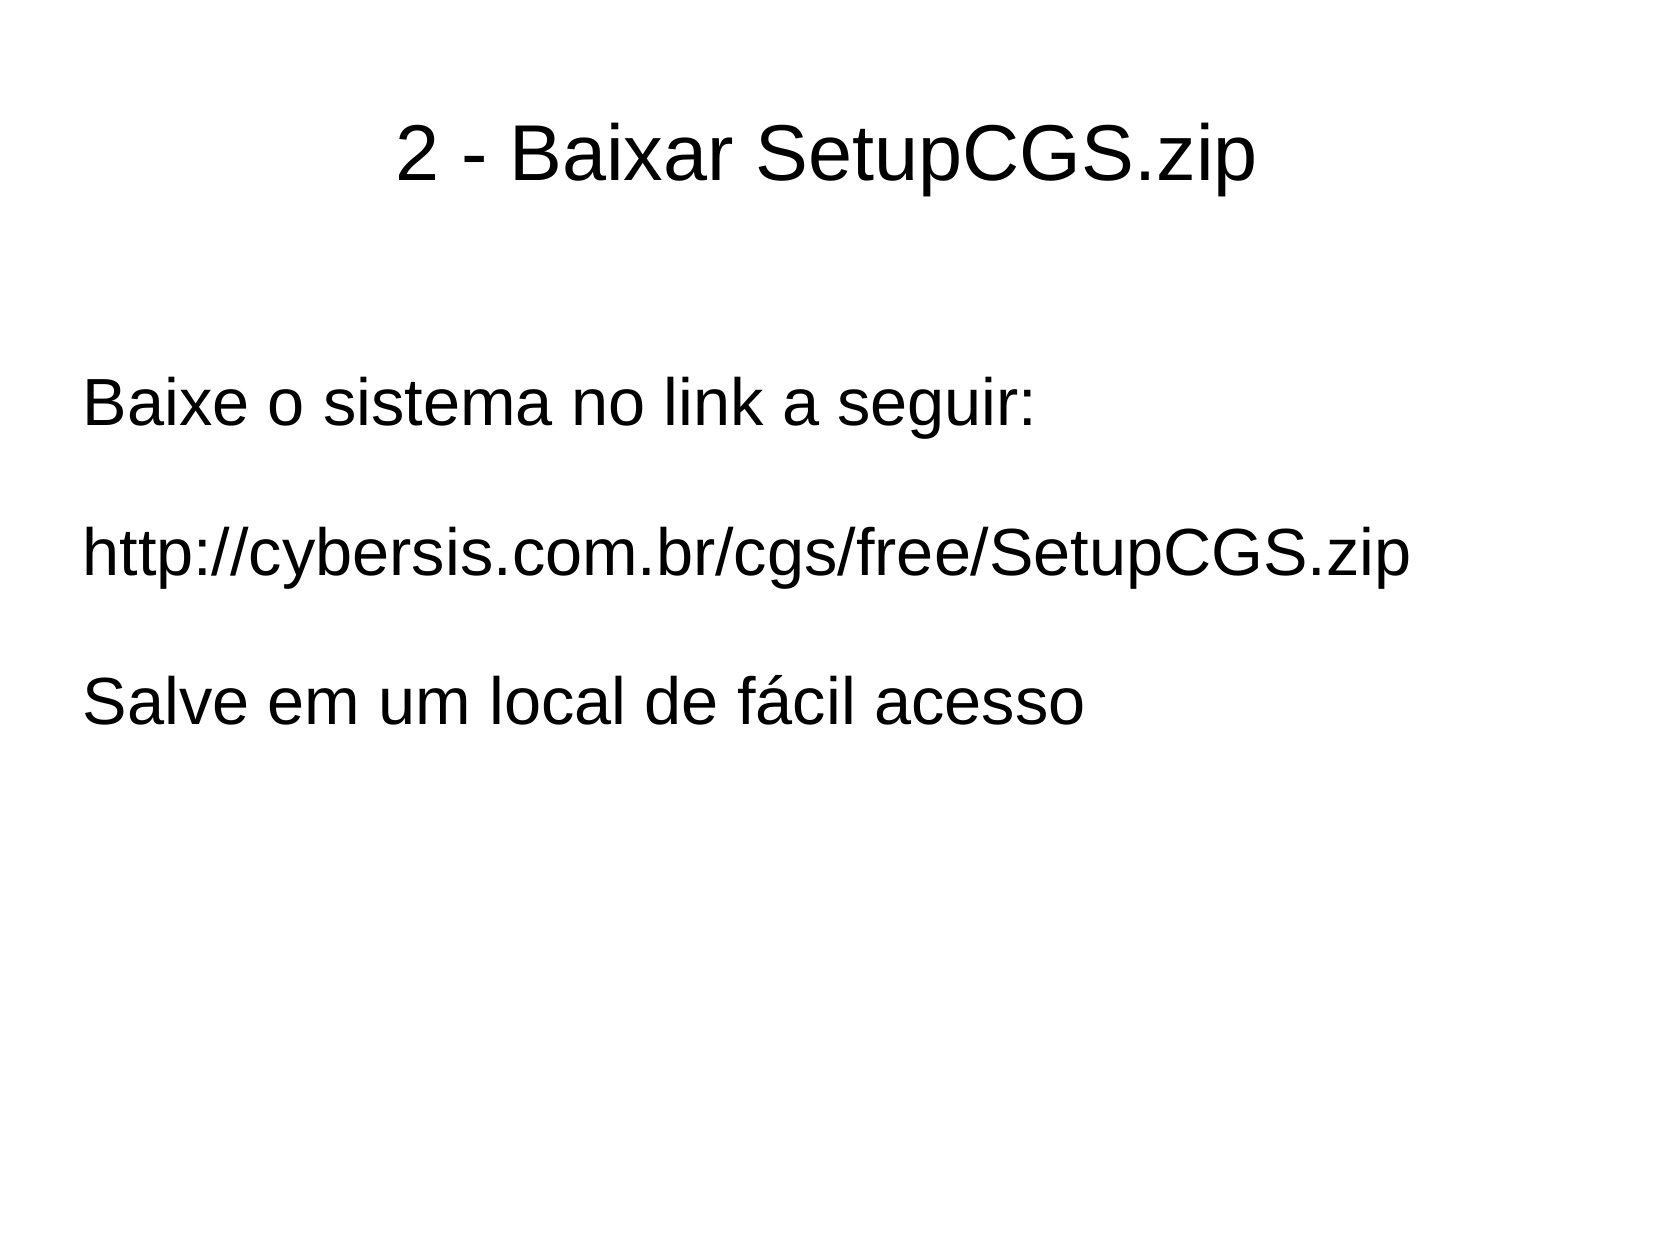

# 2 - Baixar SetupCGS.zip
Baixe o sistema no link a seguir:
http://cybersis.com.br/cgs/free/SetupCGS.zip
Salve em um local de fácil acesso